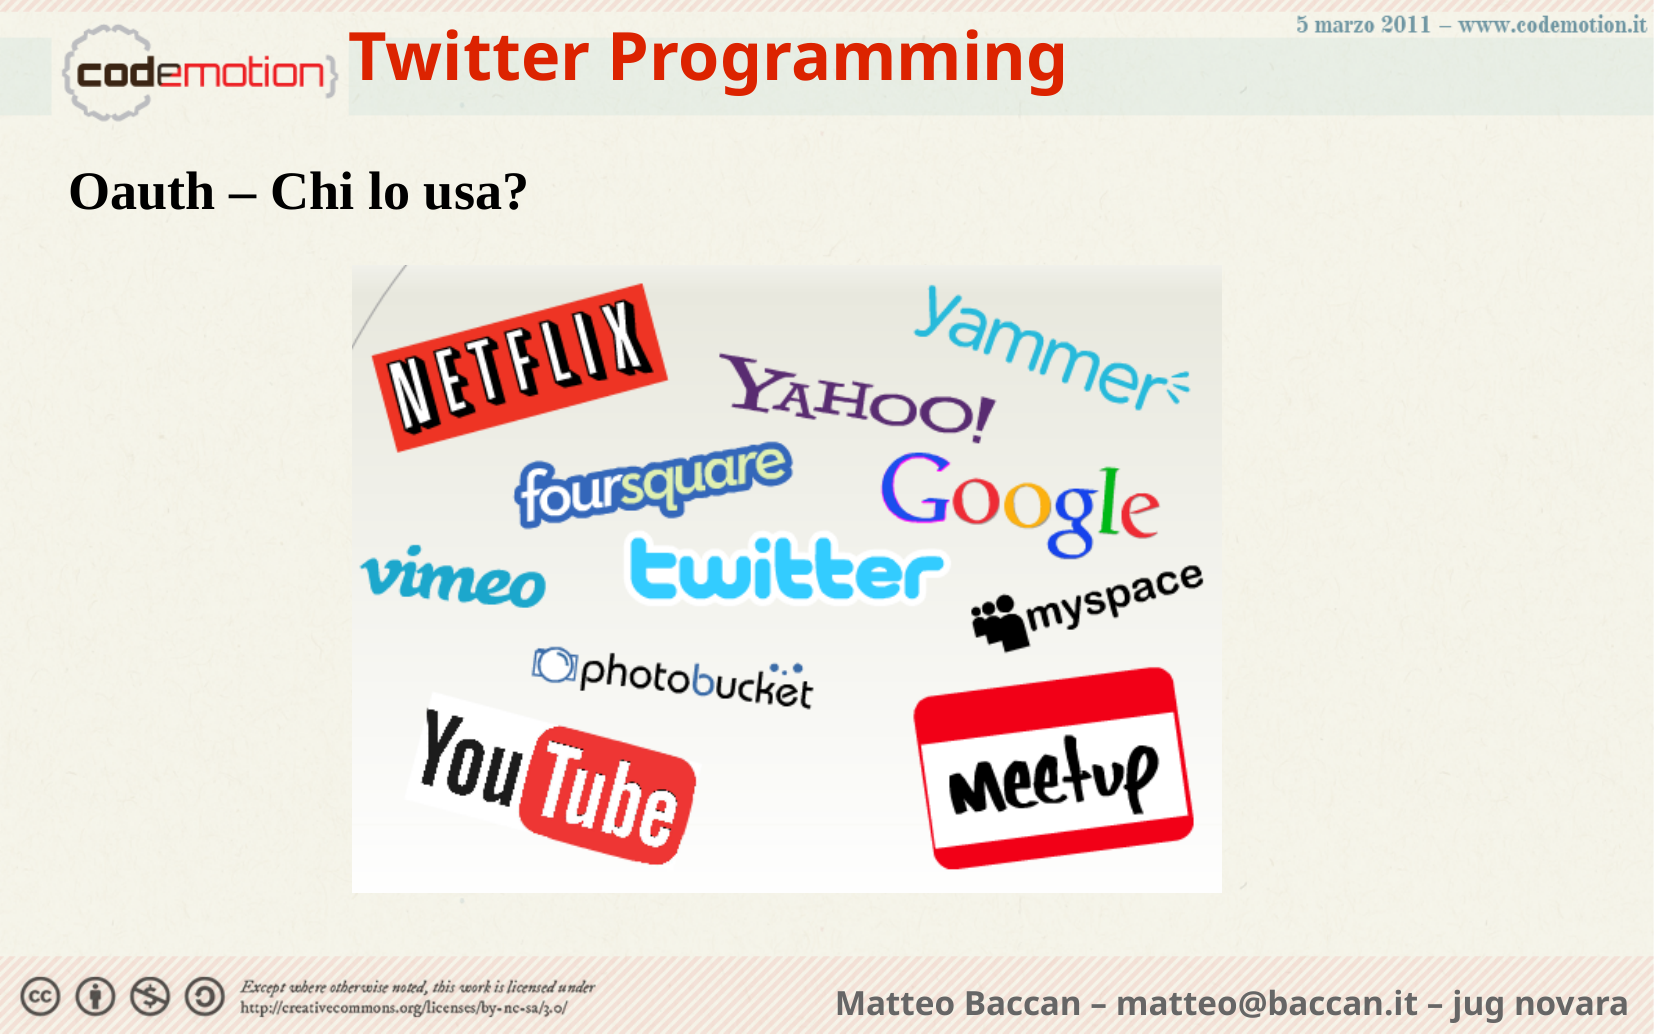

# Twitter Programming
Oauth – Chi lo usa?
10
Twitter Programming - Matteo Baccan - matteo@baccan.it